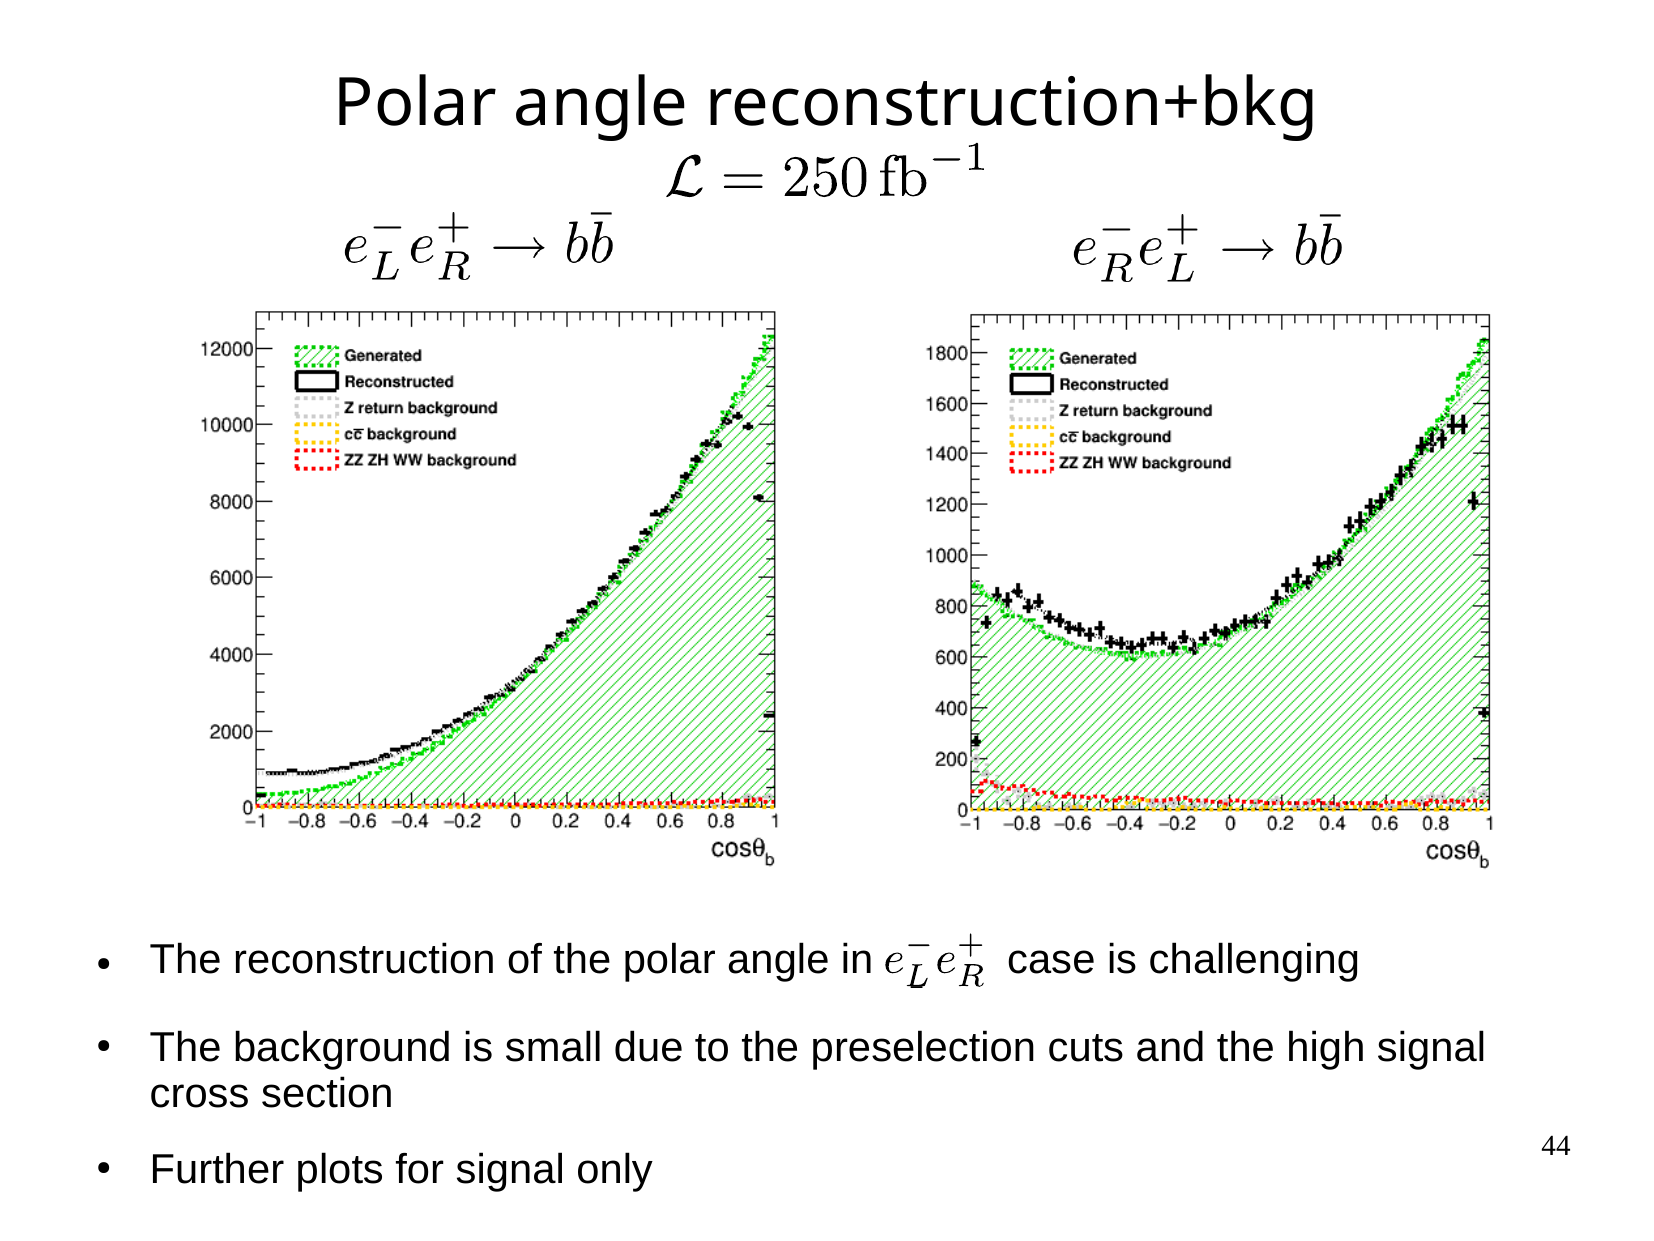

# Polar angle reconstruction+bkg
The reconstruction of the polar angle in eLp case is challenging
The background is small due to the preselection cuts and the high signal cross section
Further plots for signal only
44